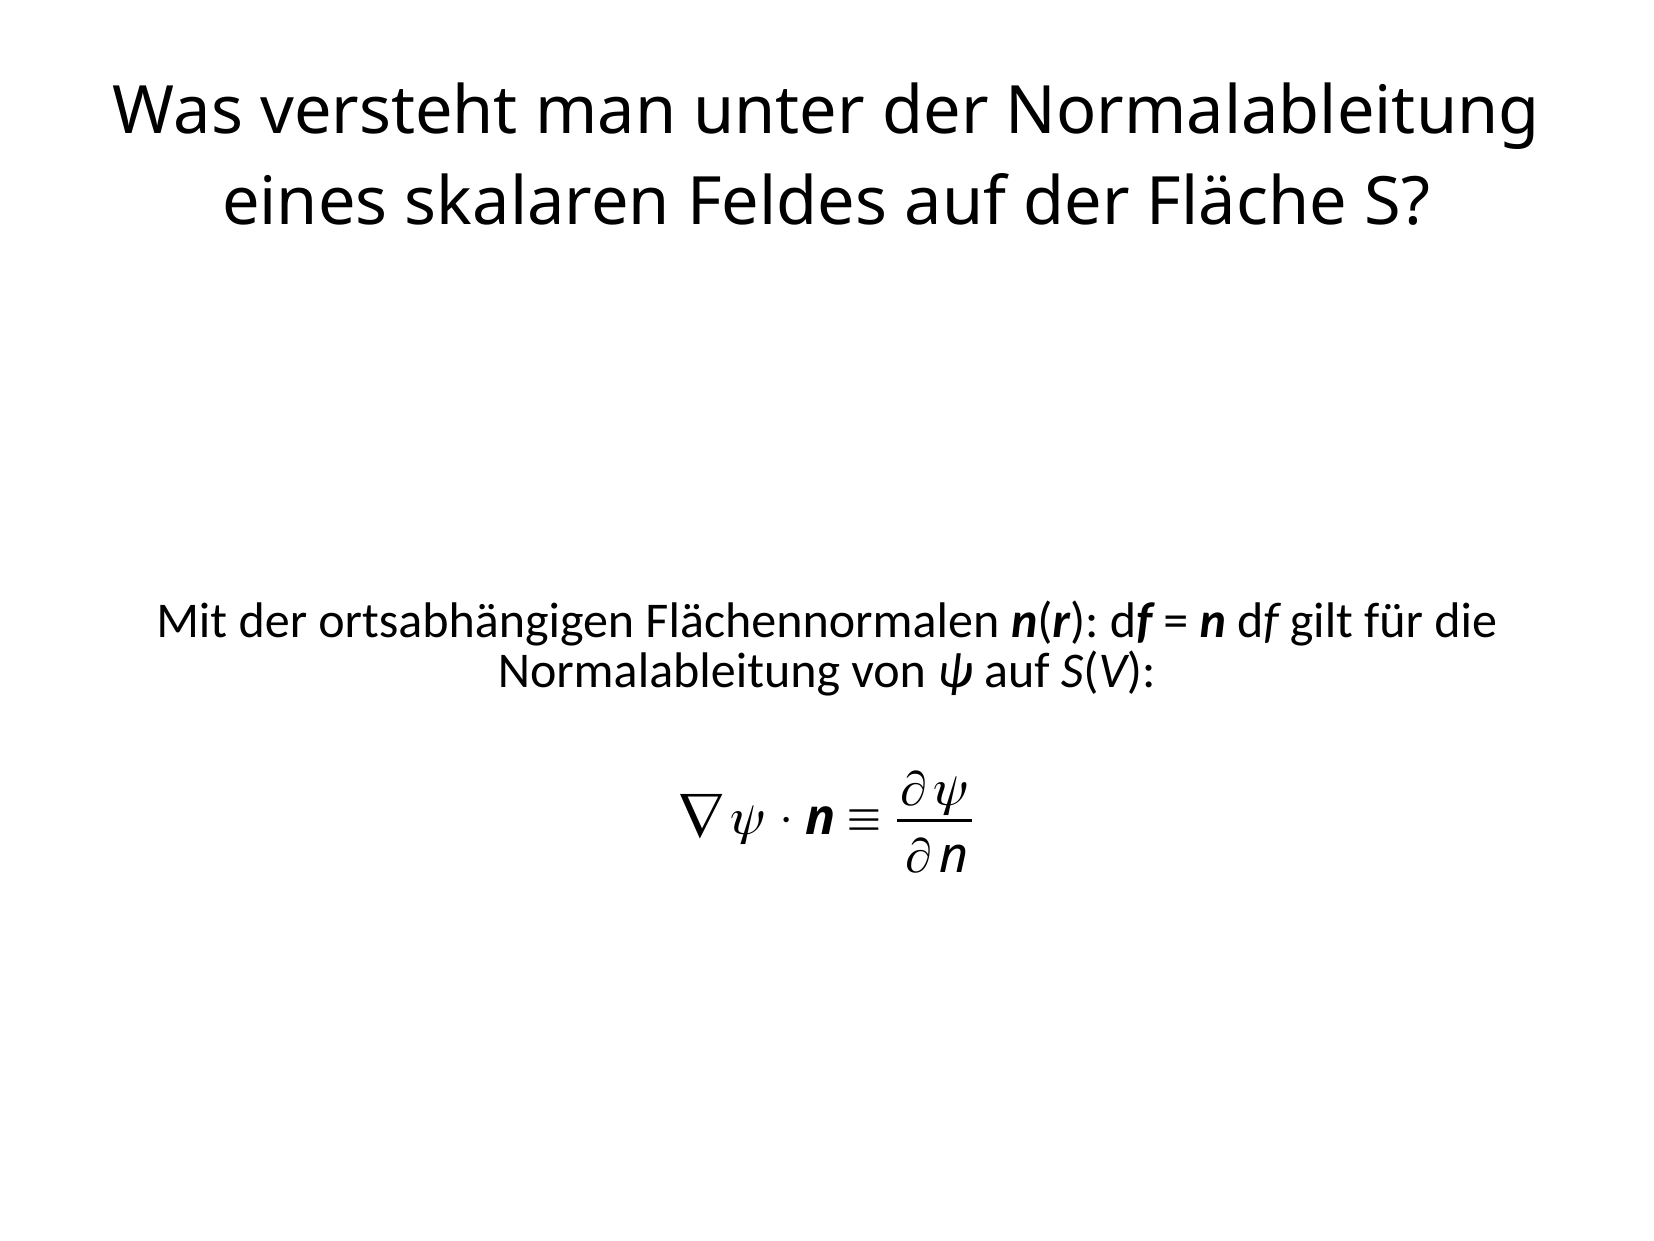

# Was versteht man unter der Normalableitung eines skalaren Feldes auf der Fläche S?
Mit der ortsabhängigen Flächennormalen n(r): df = n df gilt für die Normalableitung von ψ auf S(V):